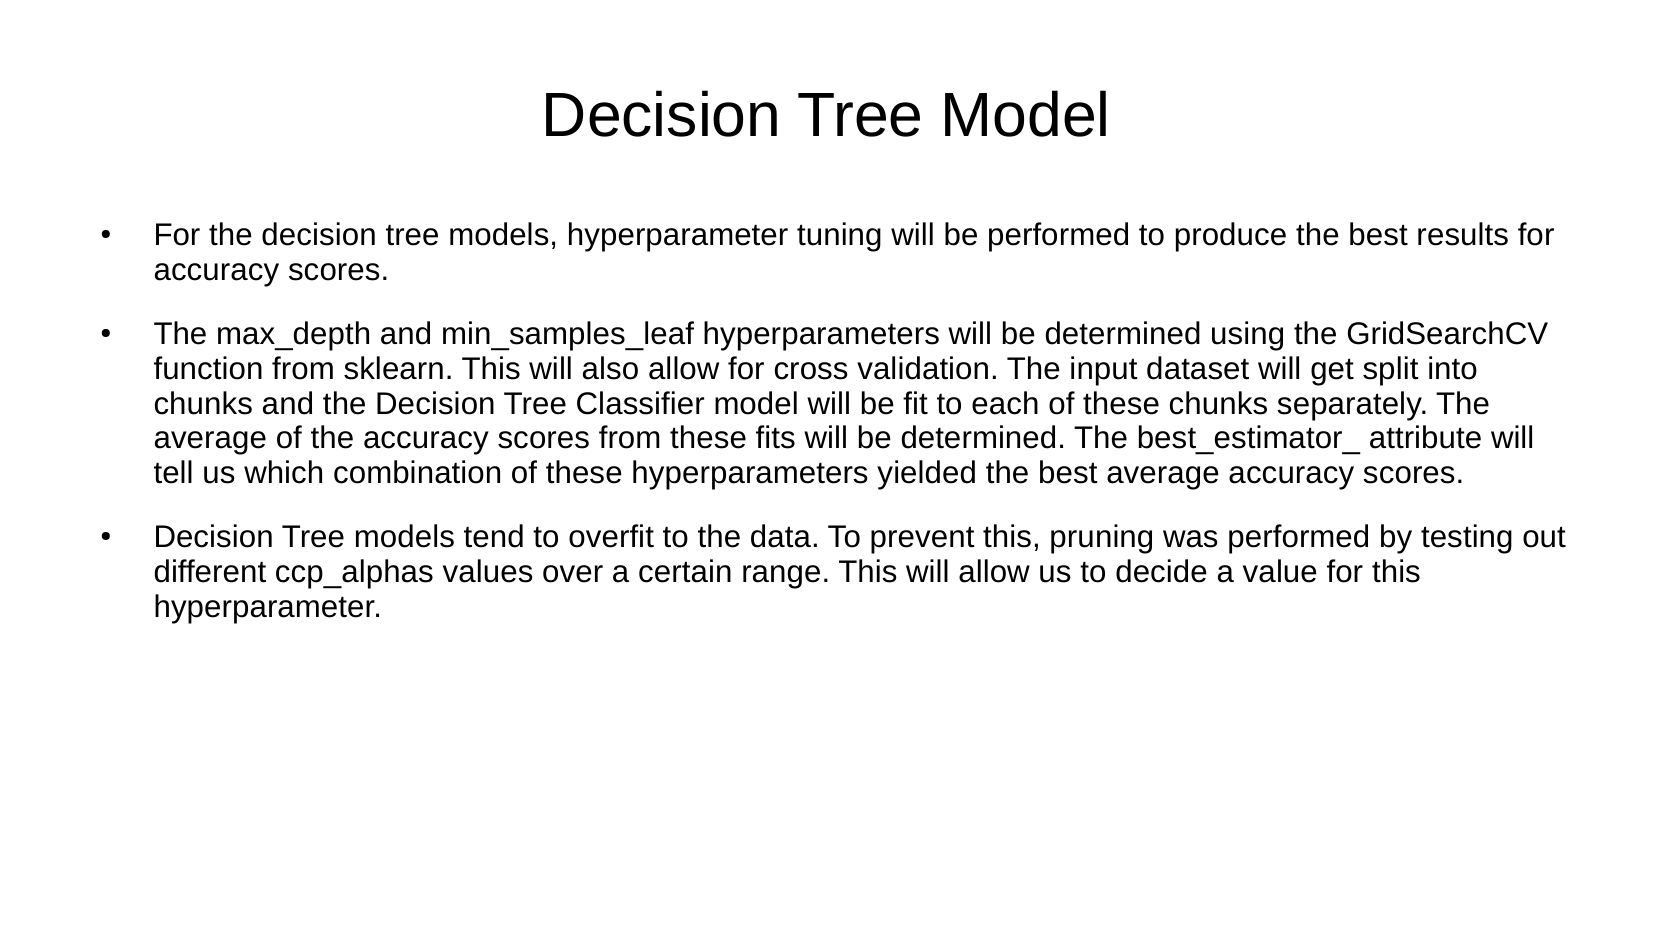

# Decision Tree Model
For the decision tree models, hyperparameter tuning will be performed to produce the best results for accuracy scores.
The max_depth and min_samples_leaf hyperparameters will be determined using the GridSearchCV function from sklearn. This will also allow for cross validation. The input dataset will get split into chunks and the Decision Tree Classifier model will be fit to each of these chunks separately. The average of the accuracy scores from these fits will be determined. The best_estimator_ attribute will tell us which combination of these hyperparameters yielded the best average accuracy scores.
Decision Tree models tend to overfit to the data. To prevent this, pruning was performed by testing out different ccp_alphas values over a certain range. This will allow us to decide a value for this hyperparameter.